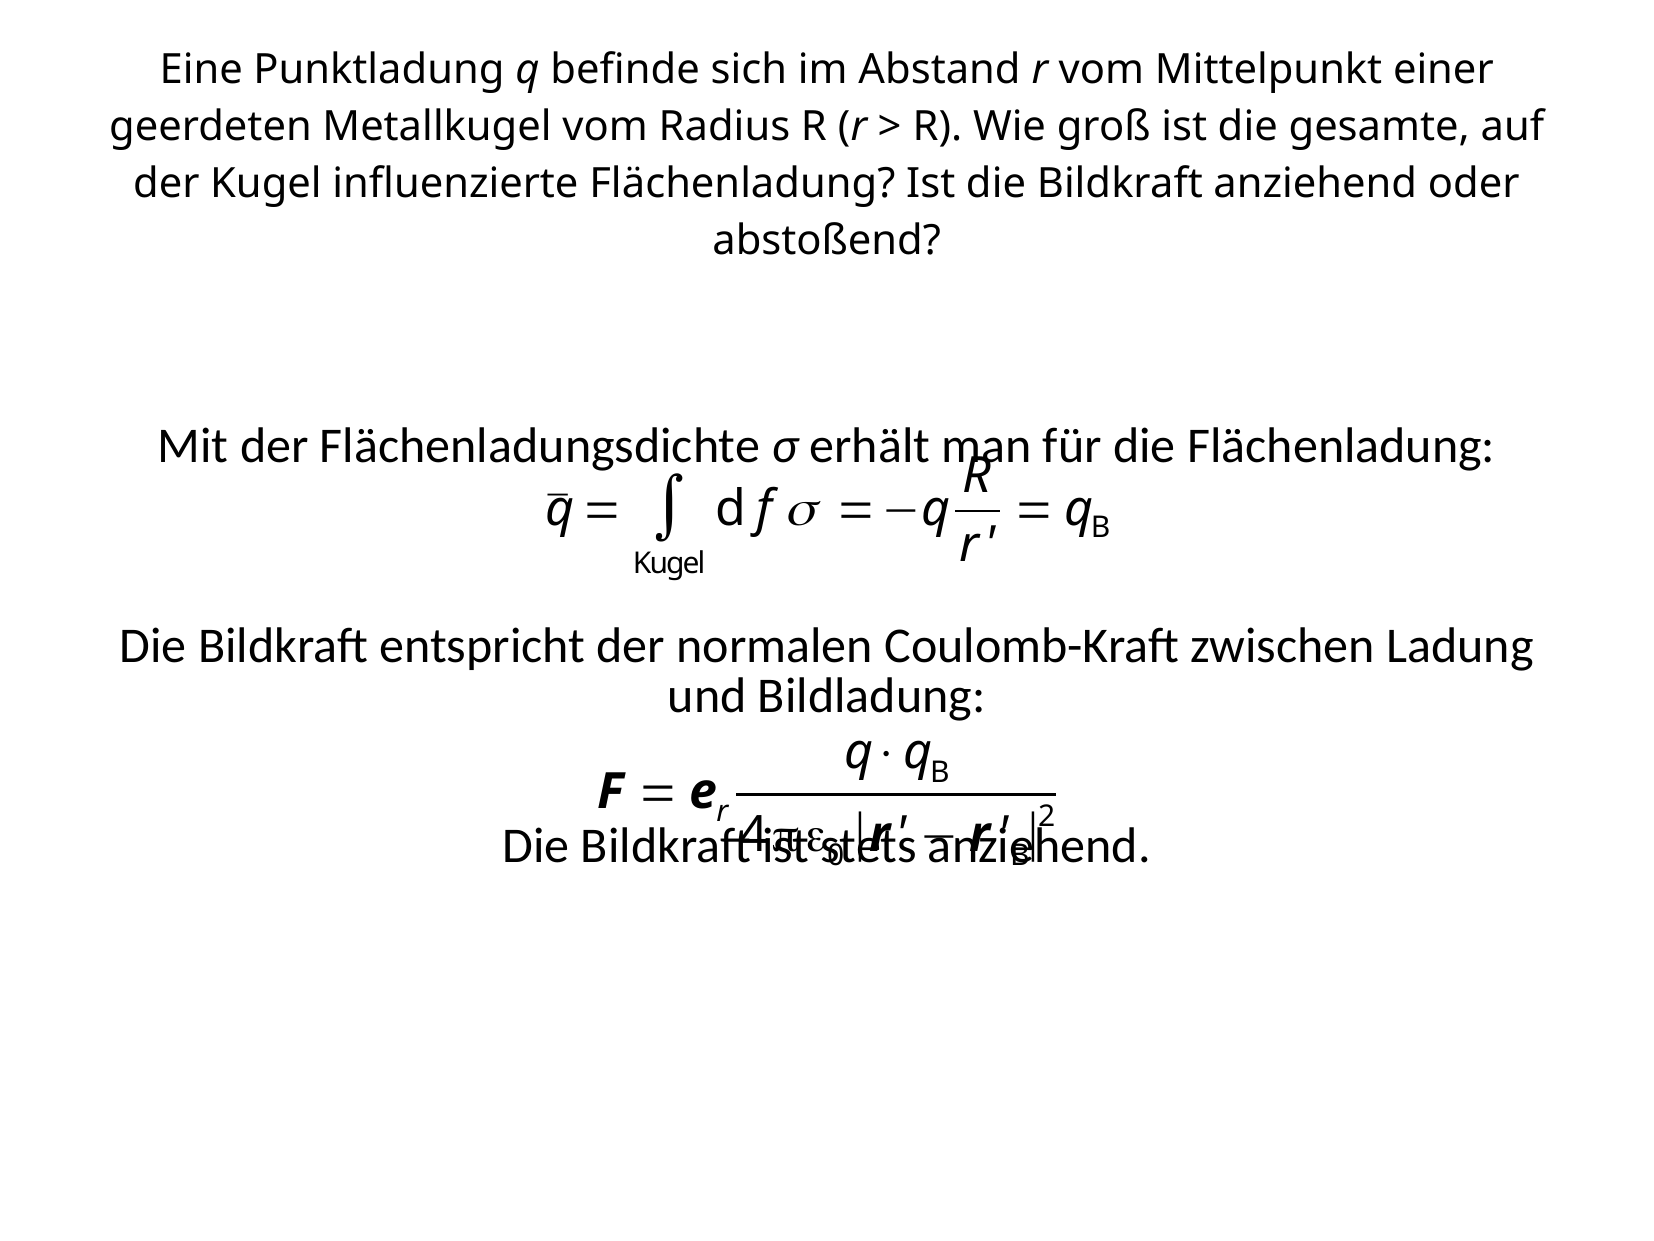

# Eine Punktladung q befinde sich im Abstand r vom Mittelpunkt einer geerdeten Metallkugel vom Radius R (r > R). Wie groß ist die gesamte, auf der Kugel influenzierte Flächenladung? Ist die Bildkraft anziehend oder abstoßend?
Mit der Flächenladungsdichte σ erhält man für die Flächenladung:
Die Bildkraft entspricht der normalen Coulomb-Kraft zwischen Ladung und Bildladung:
Die Bildkraft ist stets anziehend.